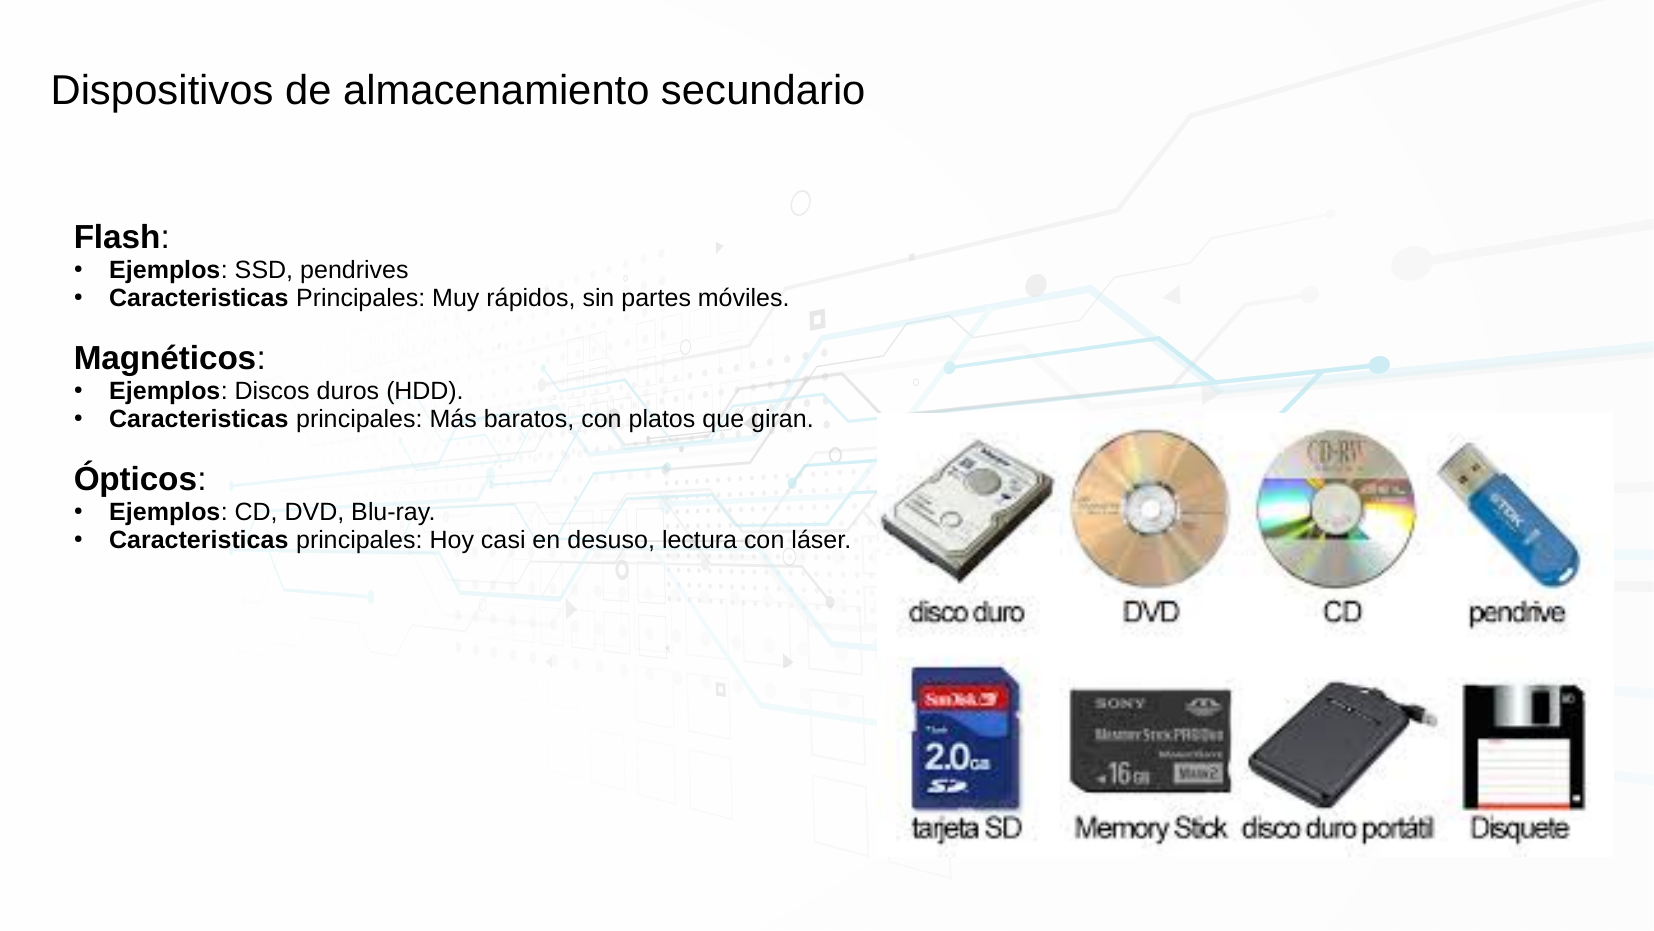

Dispositivos de almacenamiento secundario
Flash:
Ejemplos: SSD, pendrives
Caracteristicas Principales: Muy rápidos, sin partes móviles.
Magnéticos:
Ejemplos: Discos duros (HDD).
Caracteristicas principales: Más baratos, con platos que giran.
Ópticos:
Ejemplos: CD, DVD, Blu-ray.
Caracteristicas principales: Hoy casi en desuso, lectura con láser.